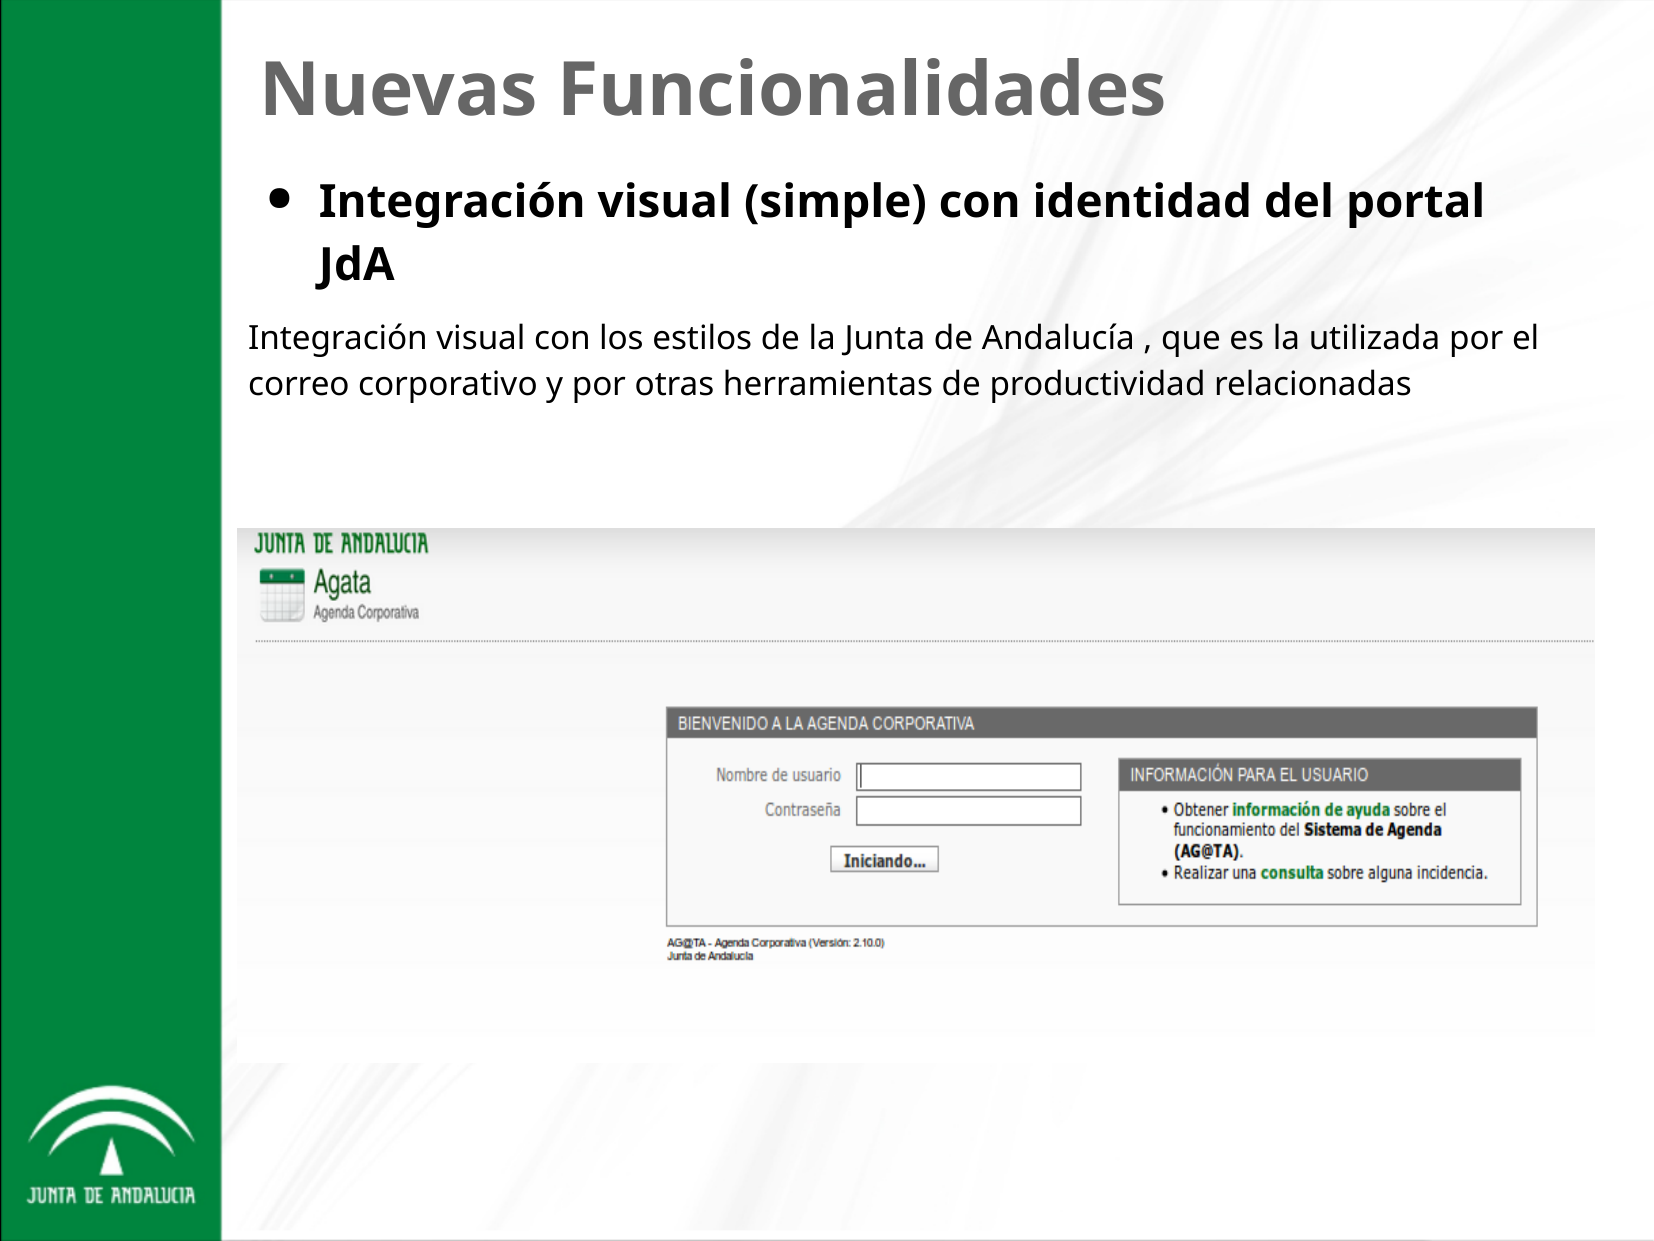

# Nuevas Funcionalidades
Integración visual (simple) con identidad del portal JdA
Integración visual con los estilos de la Junta de Andalucía , que es la utilizada por el correo corporativo y por otras herramientas de productividad relacionadas